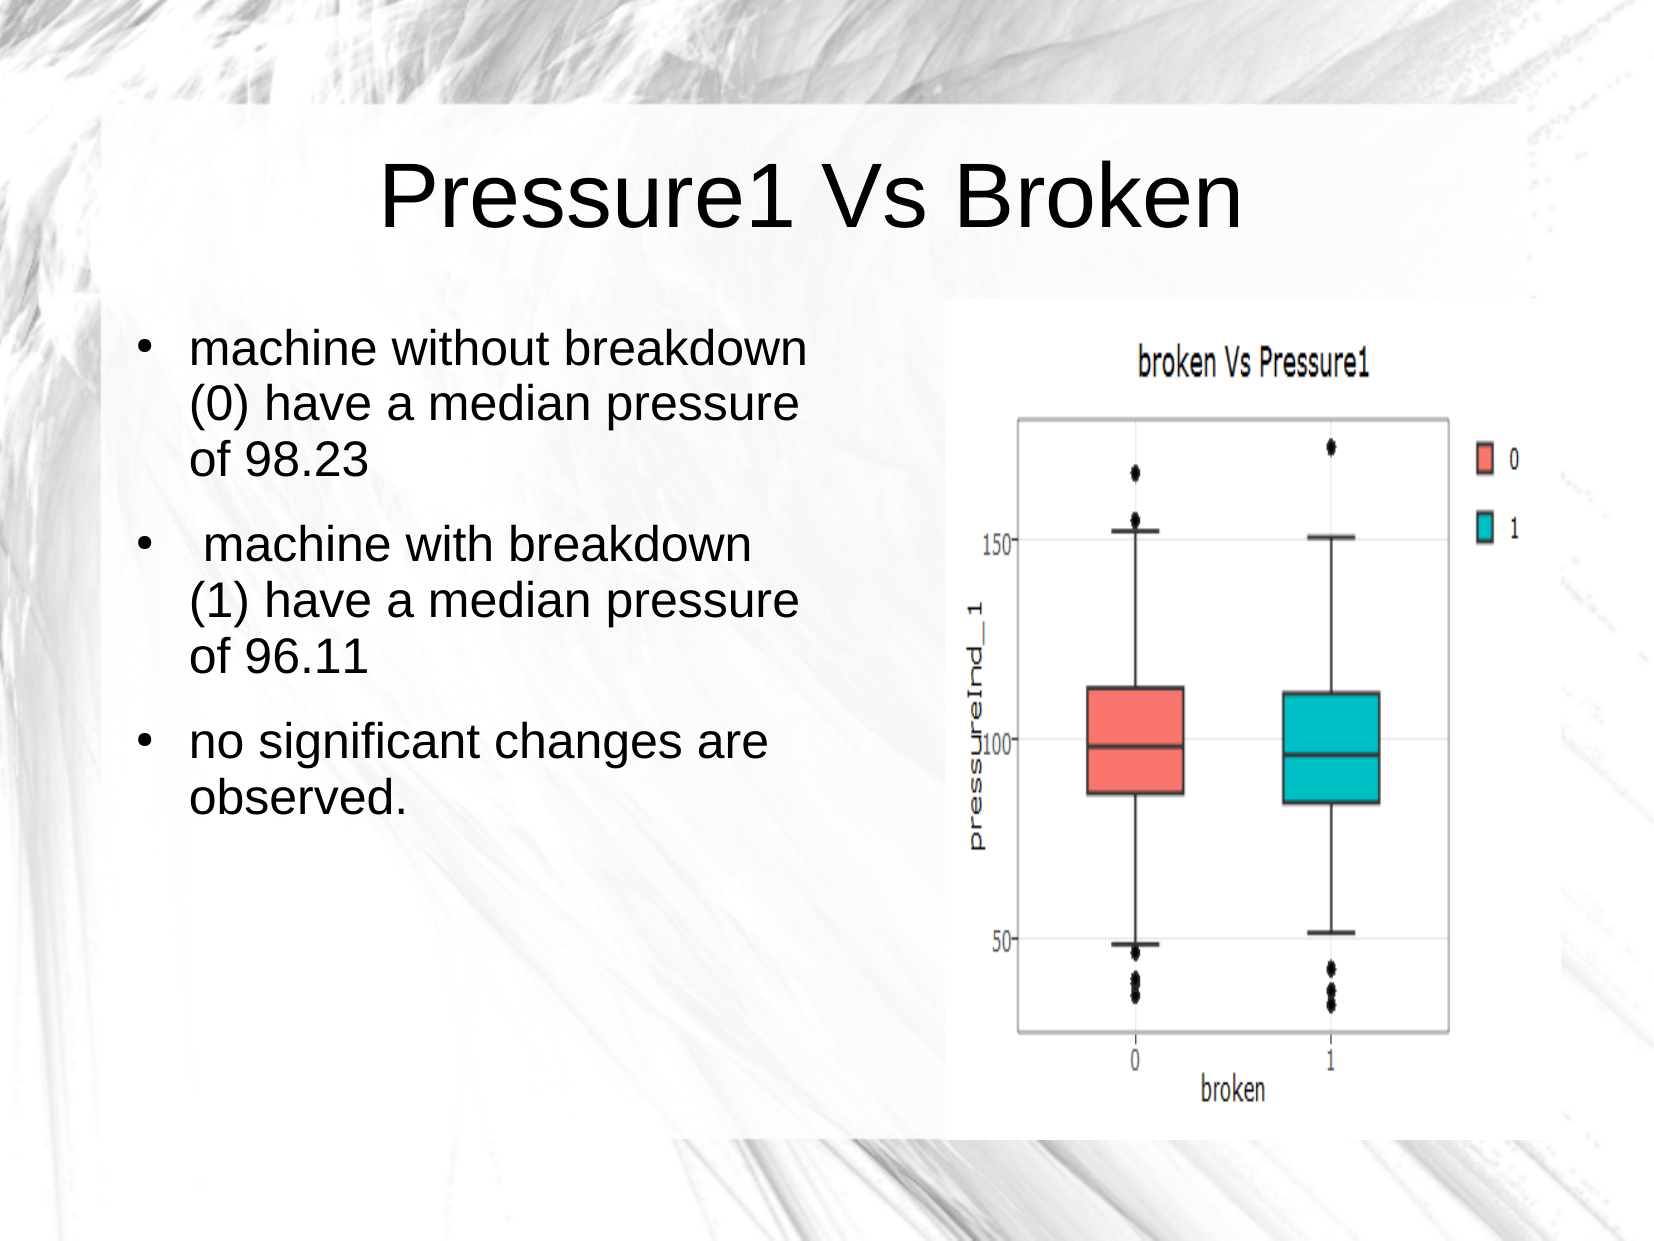

Pressure1 Vs Broken
# machine without breakdown (0) have a median pressure of 98.23
 machine with breakdown (1) have a median pressure of 96.11
no significant changes are observed.